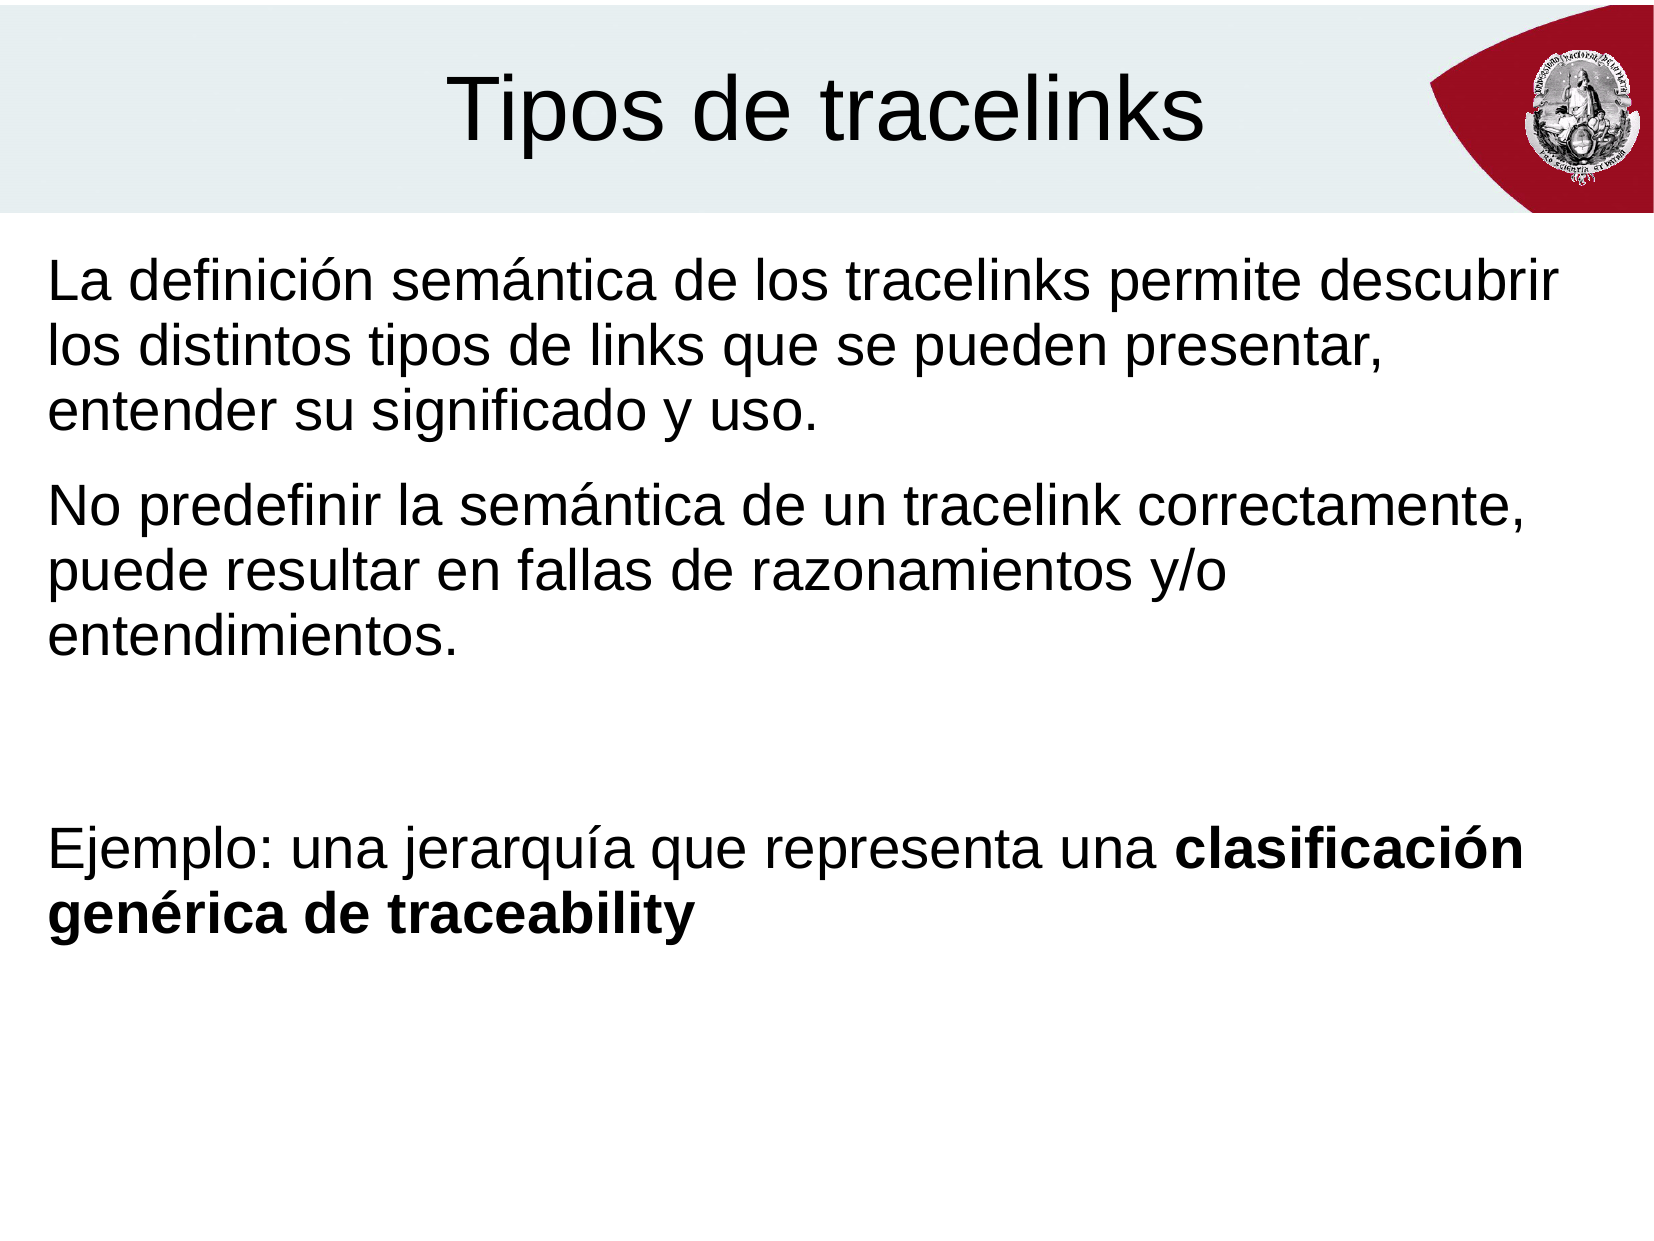

# Tipos de tracelinks
La definición semántica de los tracelinks permite descubrir los distintos tipos de links que se pueden presentar, entender su significado y uso.
No predefinir la semántica de un tracelink correctamente, puede resultar en fallas de razonamientos y/o entendimientos.
Ejemplo: una jerarquía que representa una clasificación genérica de traceability